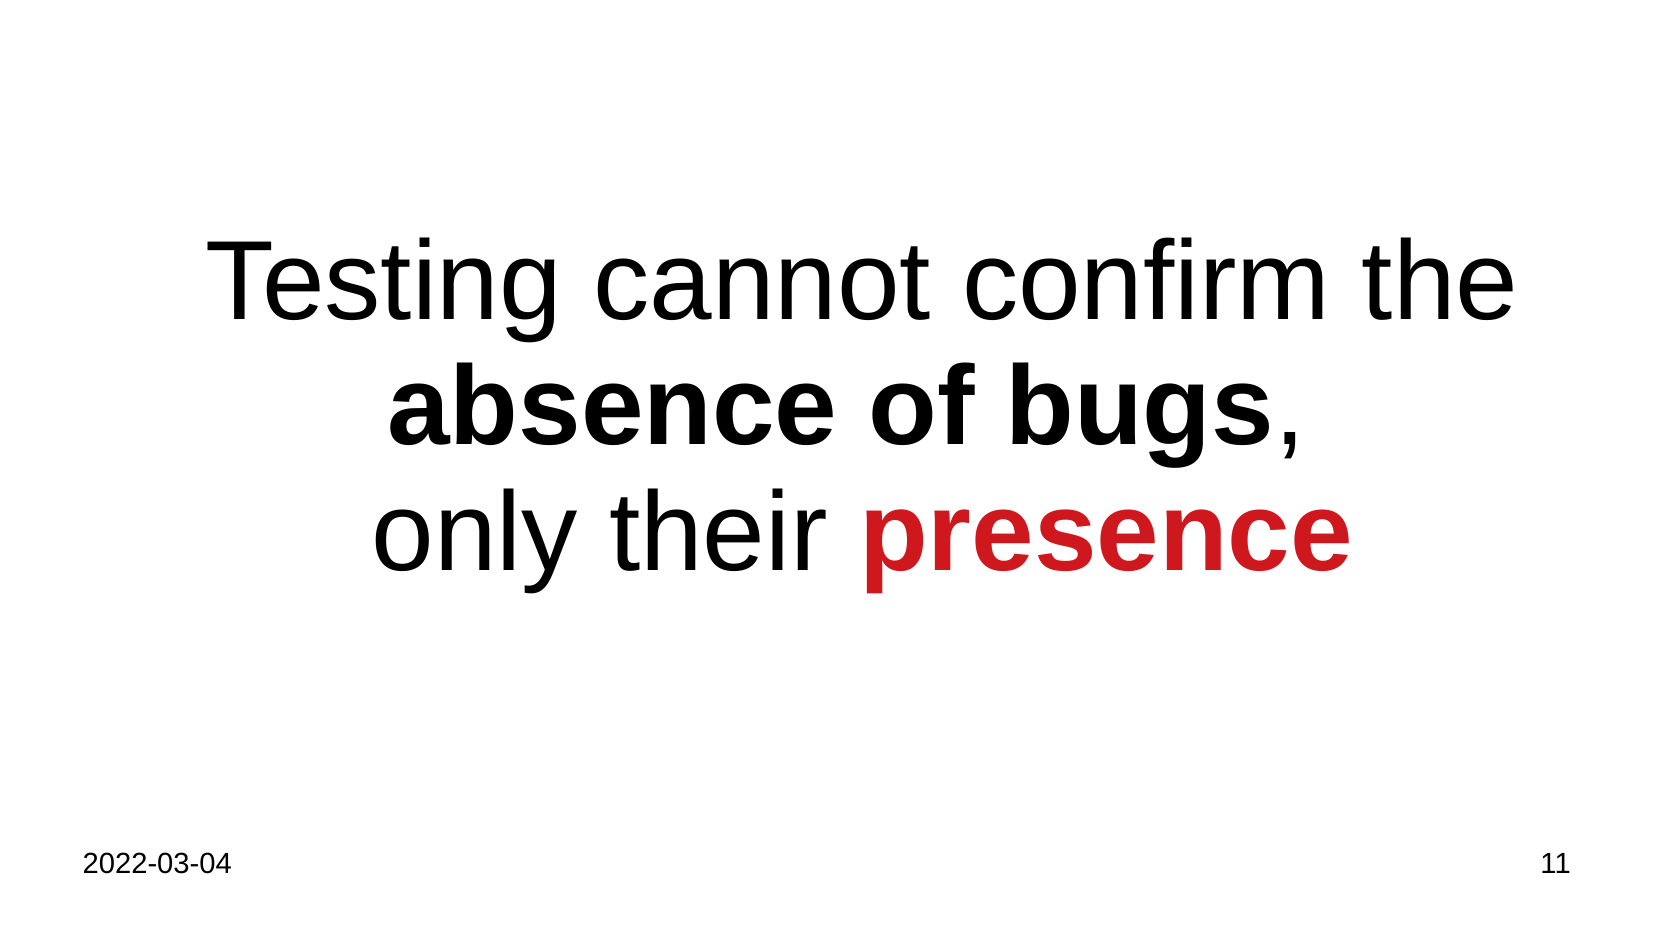

# Testing cannot confirm the absence of bugs, only their presence
2022-03-04
11